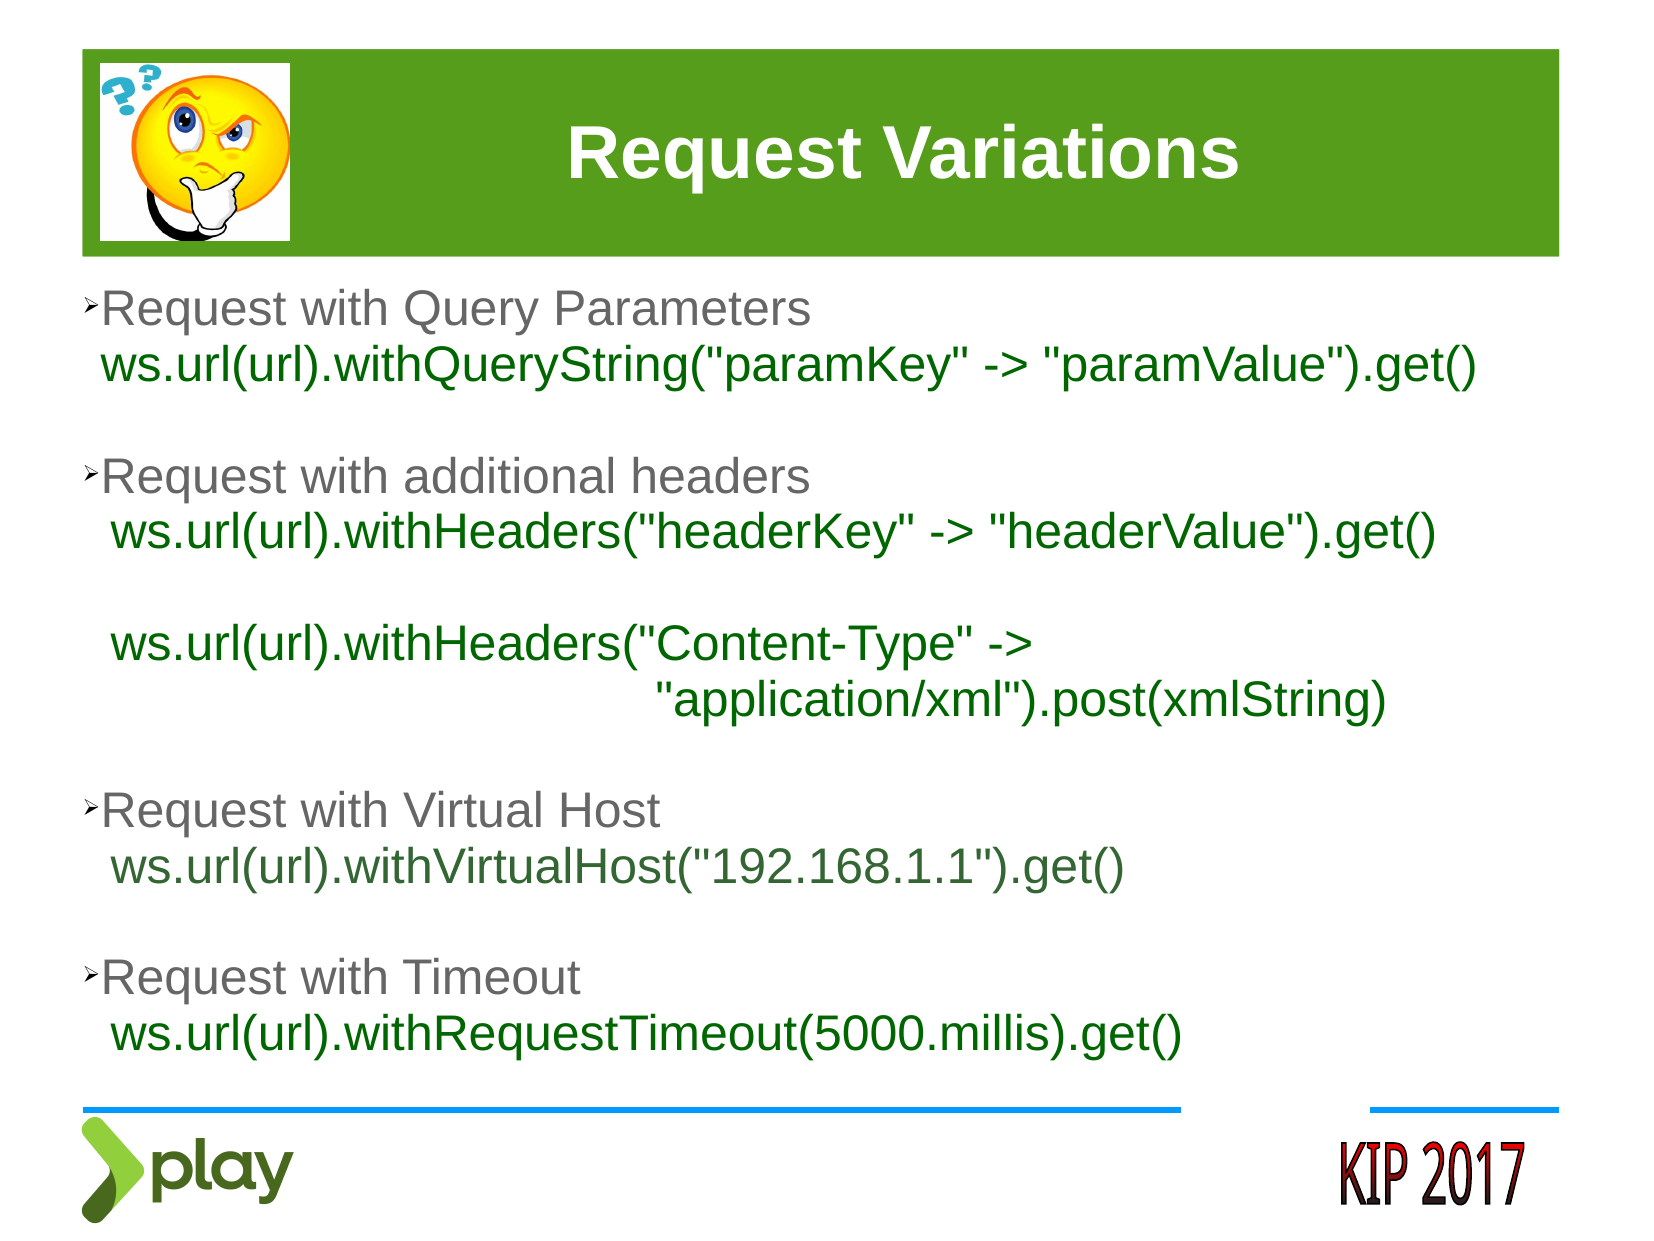

# Introduction to Play
 Request Variations
Request with Query Parameters
ws.url(url).withQueryString("paramKey" -> "paramValue").get()
Request with additional headers
 ws.url(url).withHeaders("headerKey" -> "headerValue").get()
 ws.url(url).withHeaders("Content-Type" ->
 			 "application/xml").post(xmlString)
Request with Virtual Host
 ws.url(url).withVirtualHost("192.168.1.1").get()
Request with Timeout
 ws.url(url).withRequestTimeout(5000.millis).get()